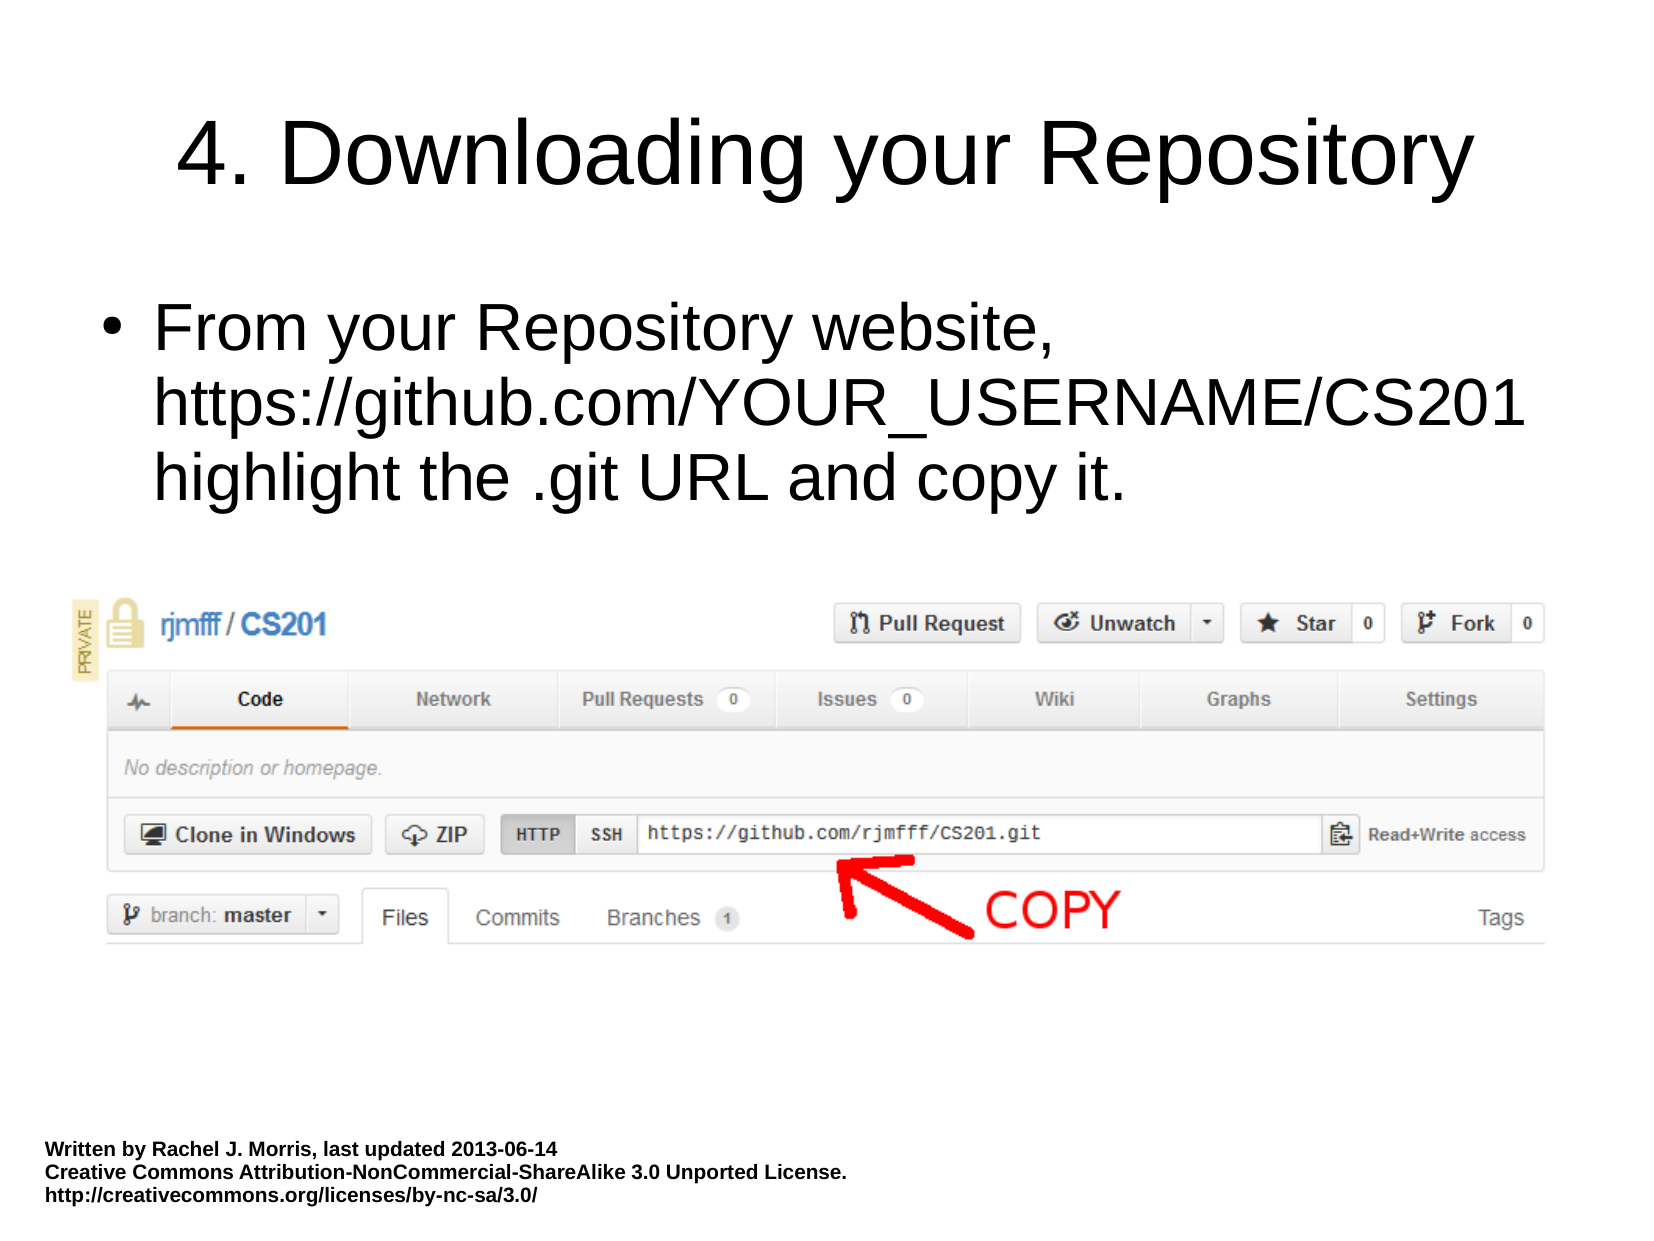

# 4. Downloading your Repository
From your Repository website,
https://github.com/YOUR_USERNAME/CS201
highlight the .git URL and copy it.